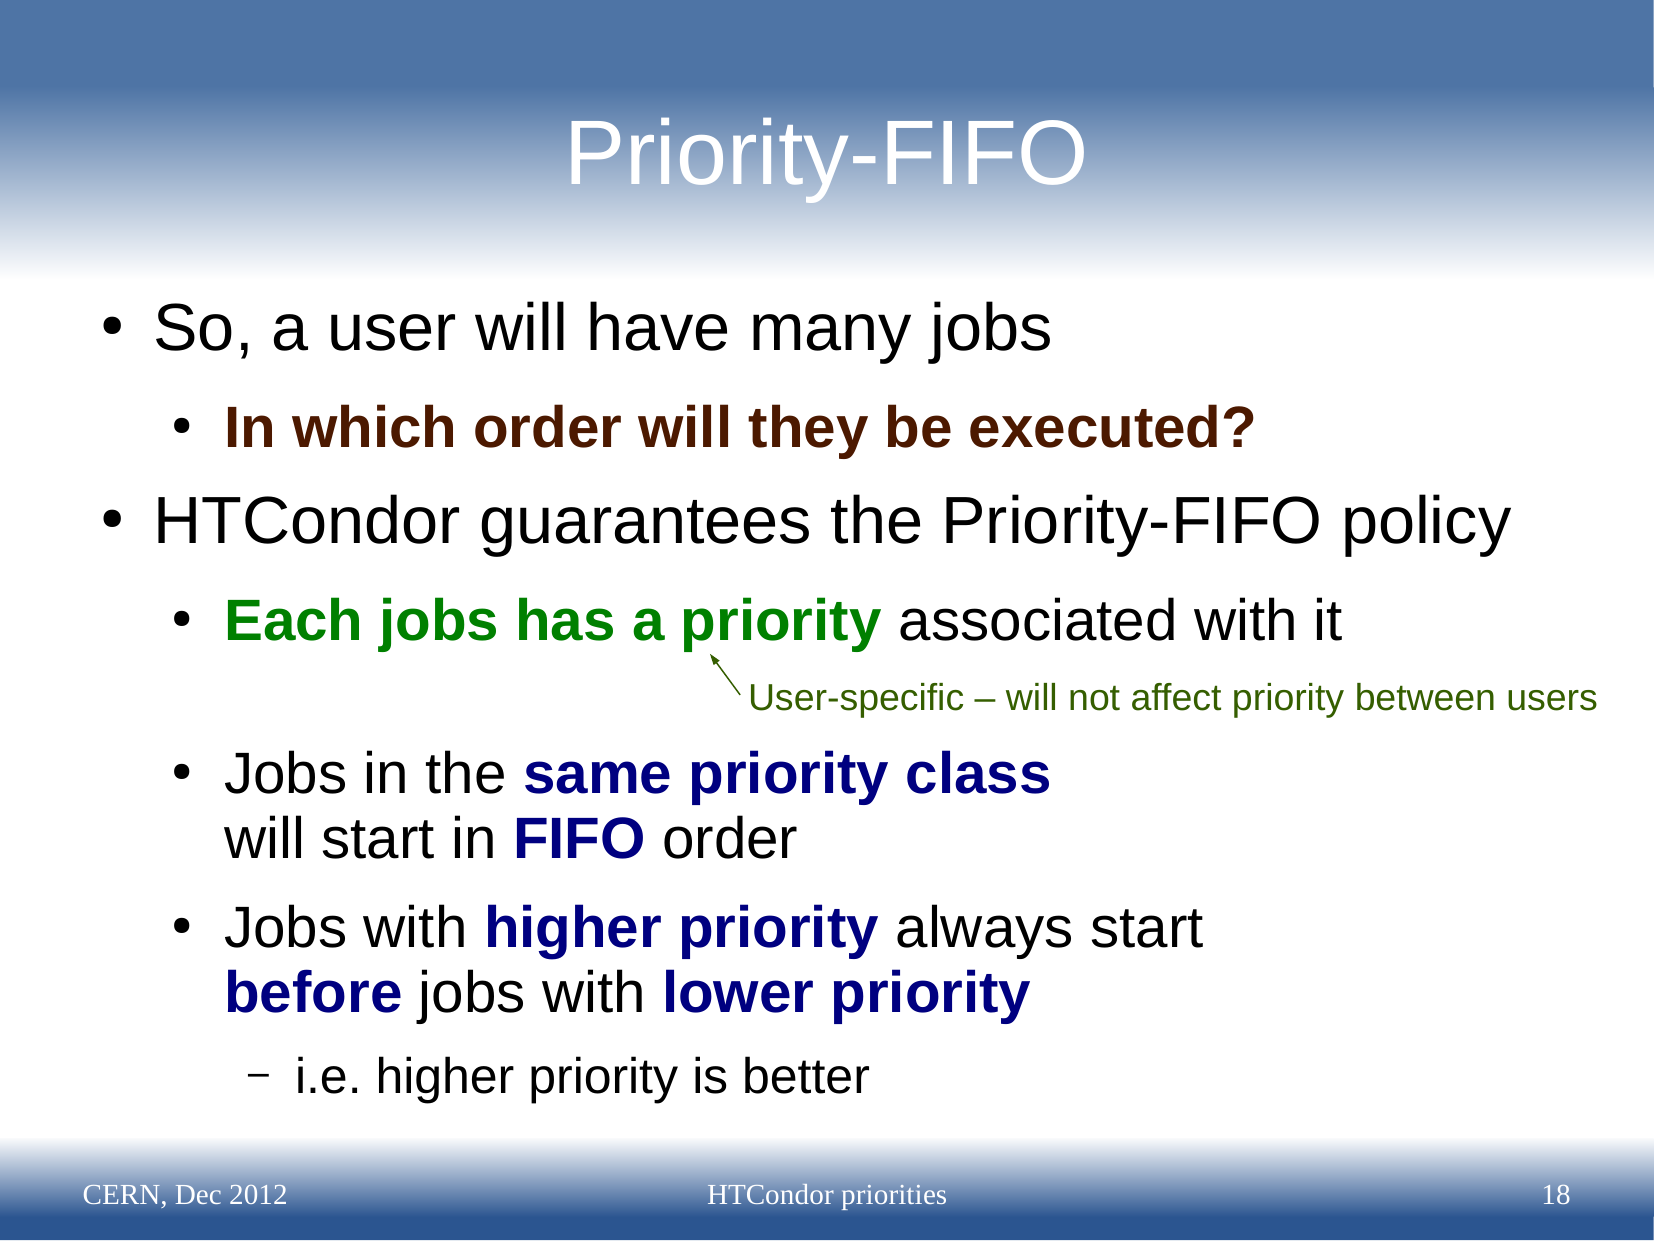

# Priority-FIFO
So, a user will have many jobs
In which order will they be executed?
HTCondor guarantees the Priority-FIFO policy
Each jobs has a priority associated with it
Jobs in the same priority class
will start in FIFO order
Jobs with higher priority always start
before jobs with lower priority
i.e. higher priority is better
User-specific – will not affect priority between users
CERN, Dec 2012
HTCondor priorities
18